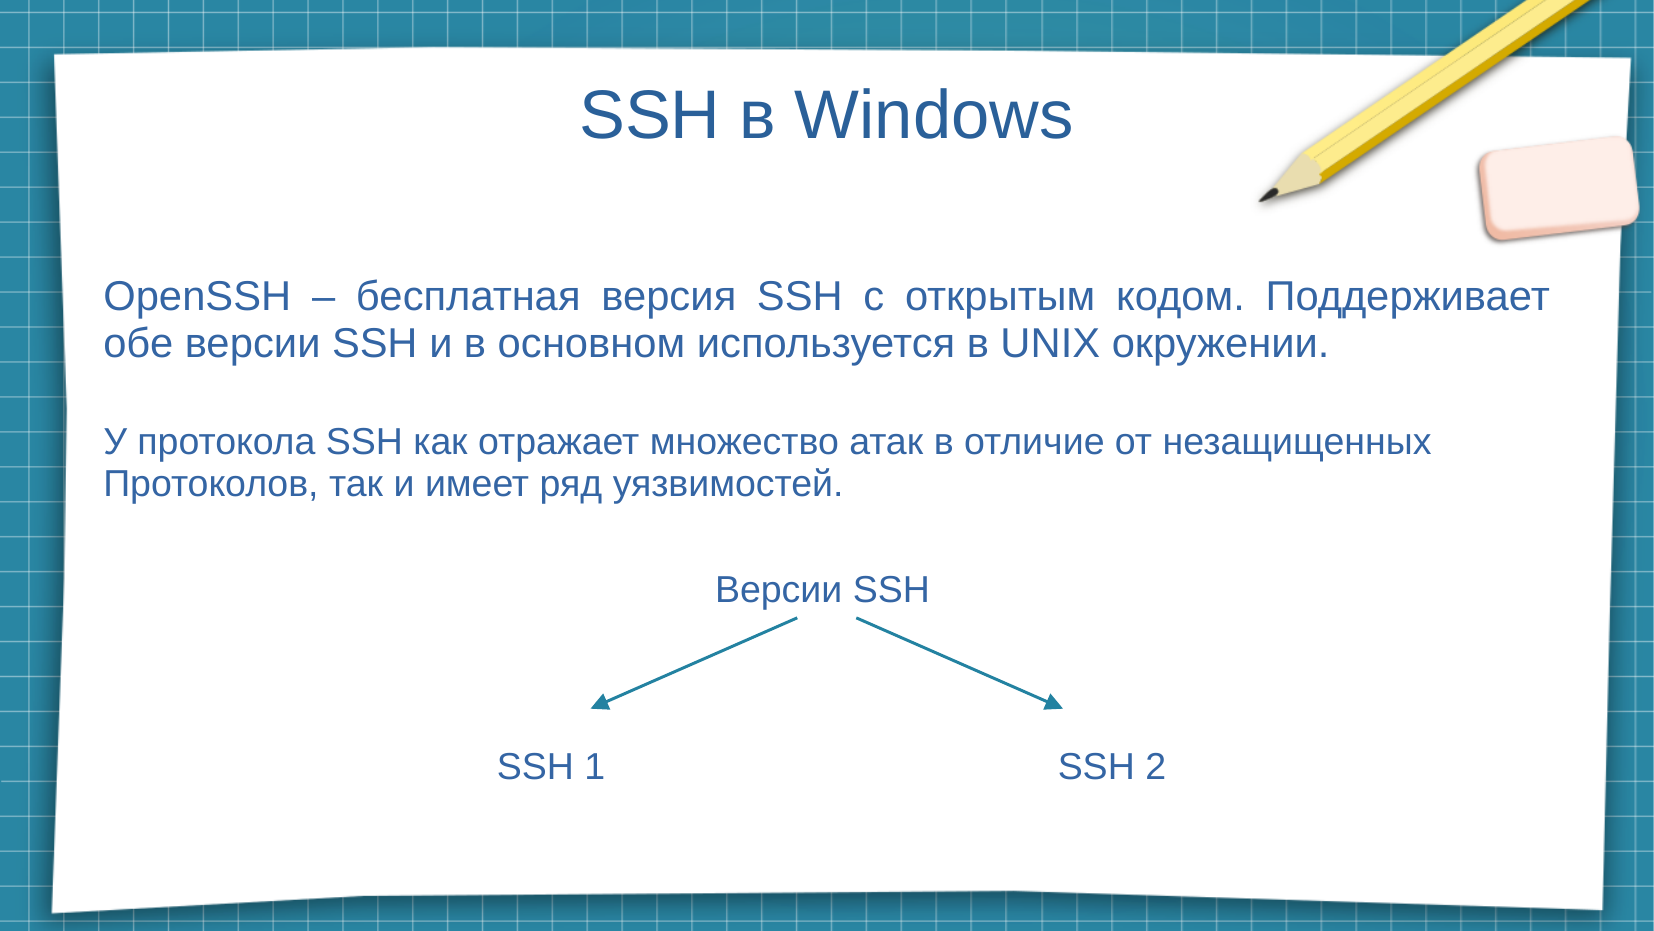

# SSH в Windows
OpenSSH – бесплатная версия SSH с открытым кодом. Поддерживает обе версии SSH и в основном используется в UNIX окружении.
У протокола SSH как отражает множество атак в отличие от незащищенных
Протоколов, так и имеет ряд уязвимостей.
Версии SSH
SSH 1
SSH 2